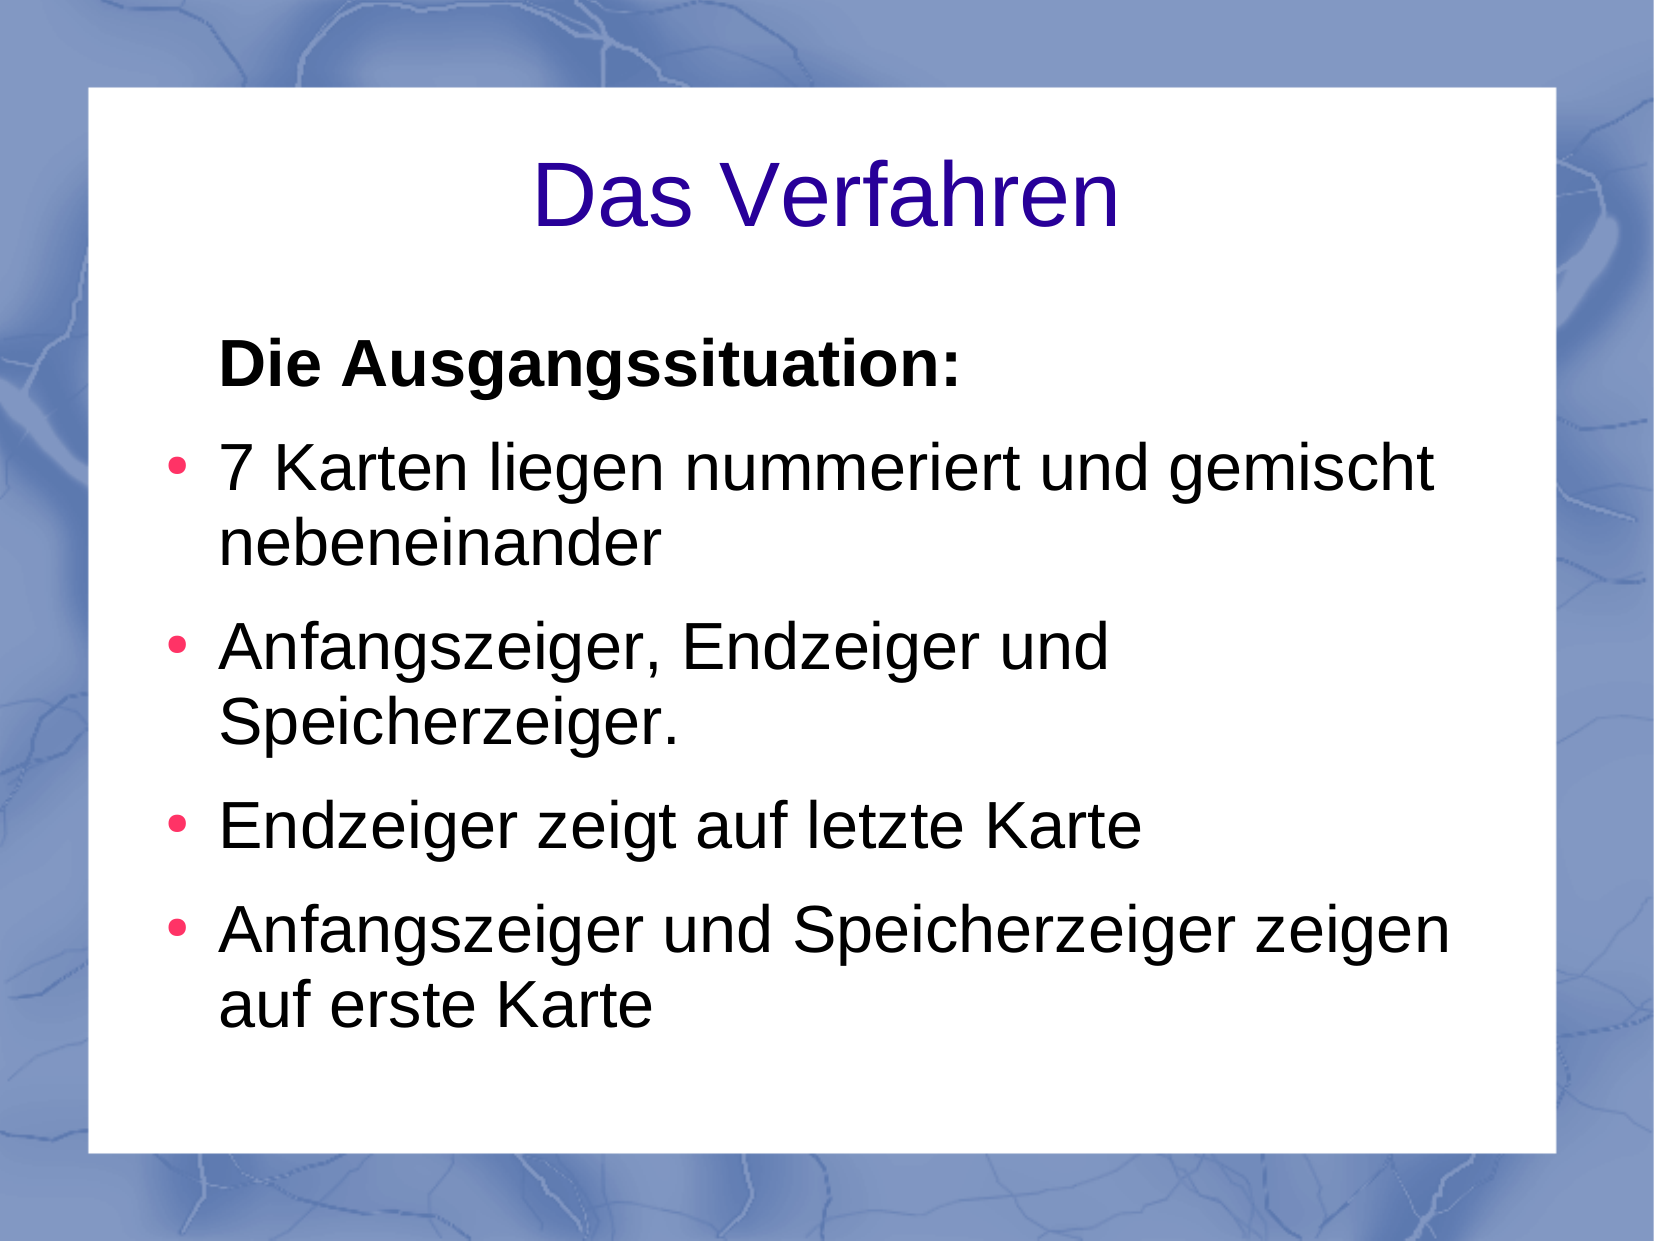

# Das Verfahren
Die Ausgangssituation:
7 Karten liegen nummeriert und gemischt nebeneinander
Anfangszeiger, Endzeiger und Speicherzeiger.
Endzeiger zeigt auf letzte Karte
Anfangszeiger und Speicherzeiger zeigen auf erste Karte